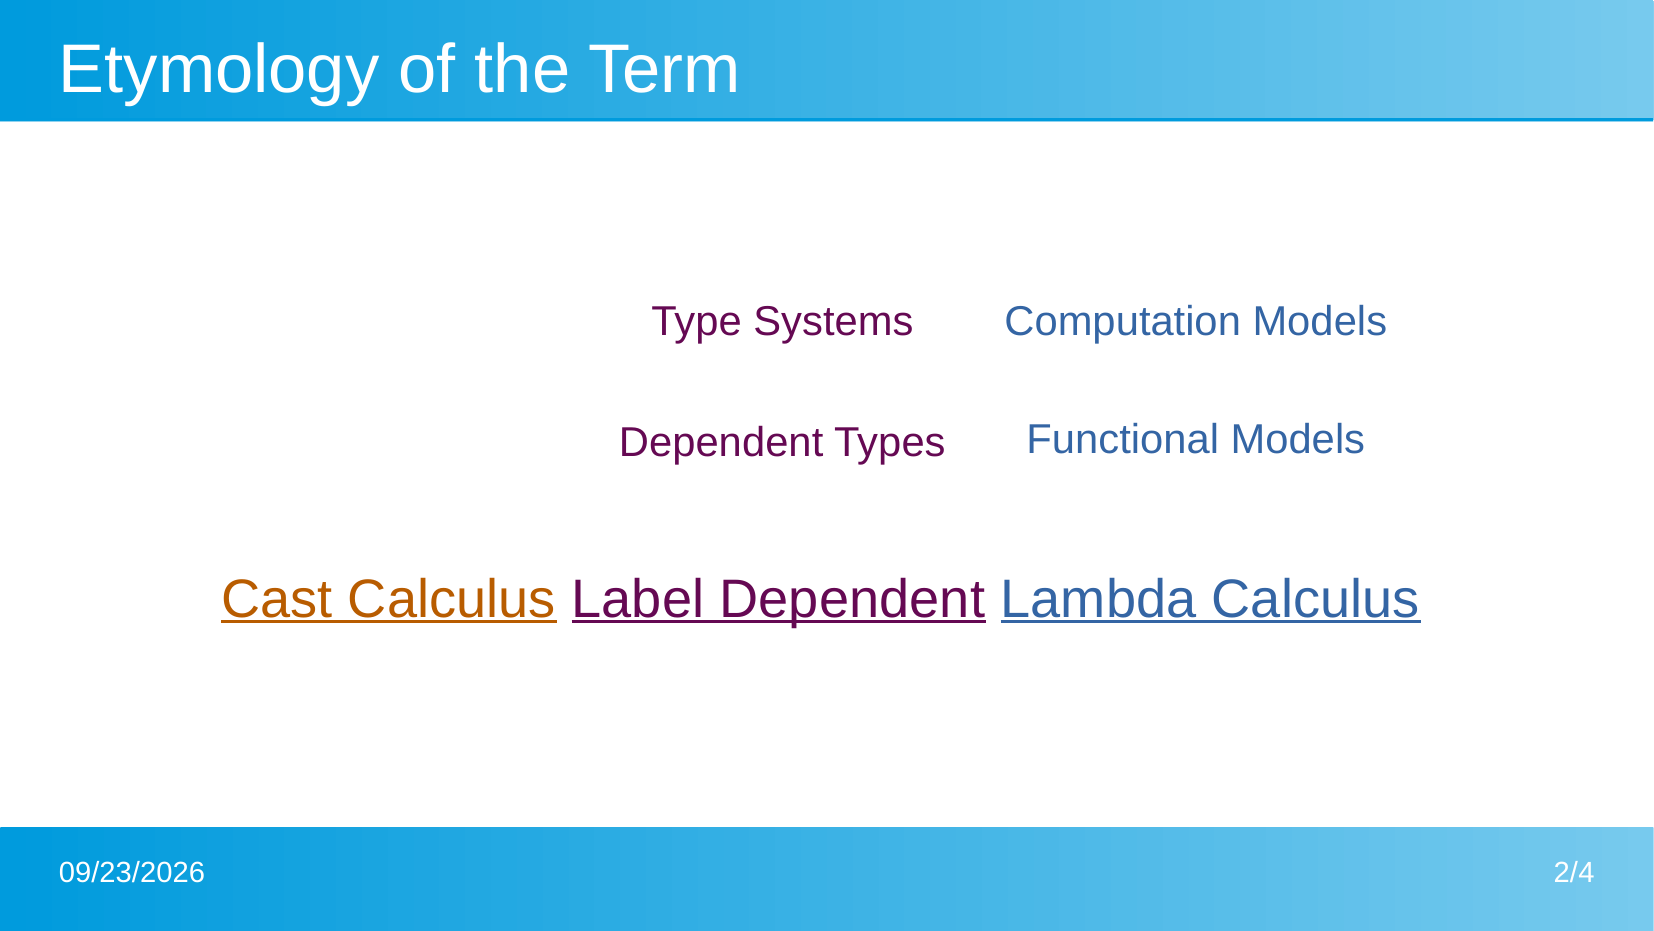

# Etymology of the Term
Type Systems
Computation Models
Functional Models
Dependent Types
Cast Calculus Label Dependent Lambda Calculus
2